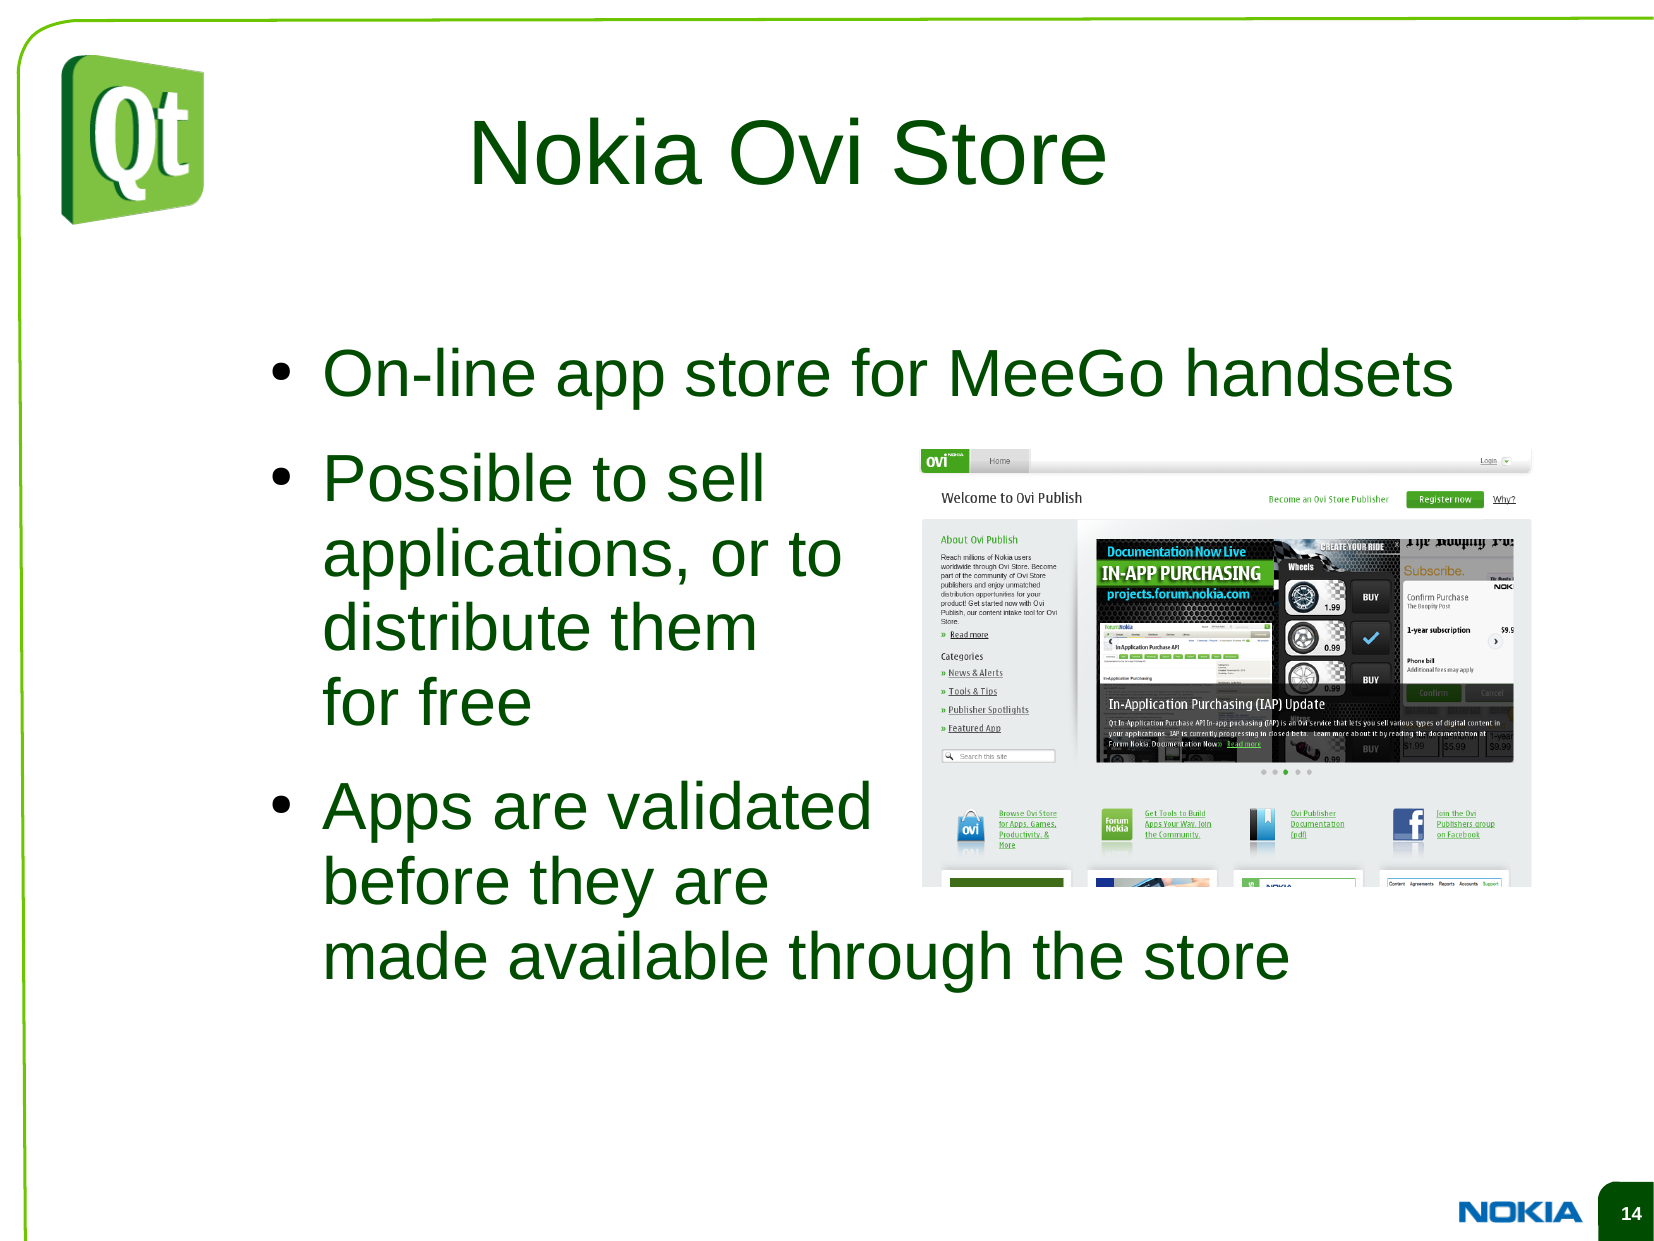

# Nokia Ovi Store
On-line app store for MeeGo handsets
Possible to sell
applications, or to
distribute them
for free
Apps are validated
before they are
made available through the store